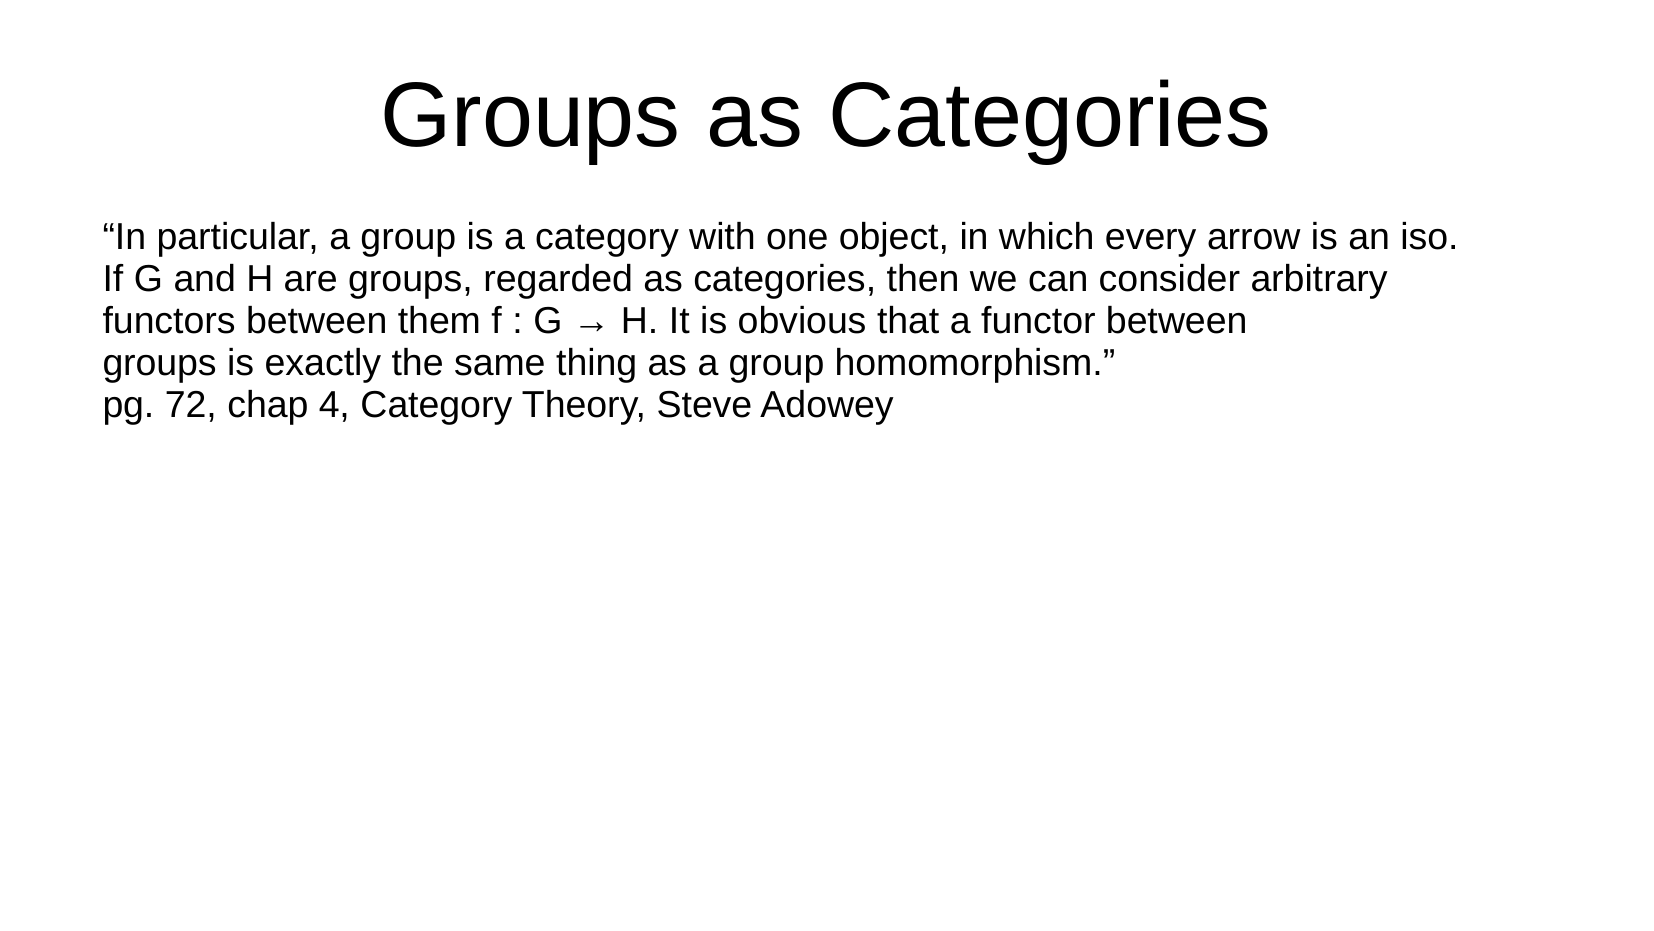

# Groups as Categories
“In particular, a group is a category with one object, in which every arrow is an iso.
If G and H are groups, regarded as categories, then we can consider arbitrary
functors between them f : G → H. It is obvious that a functor between
groups is exactly the same thing as a group homomorphism.”
pg. 72, chap 4, Category Theory, Steve Adowey